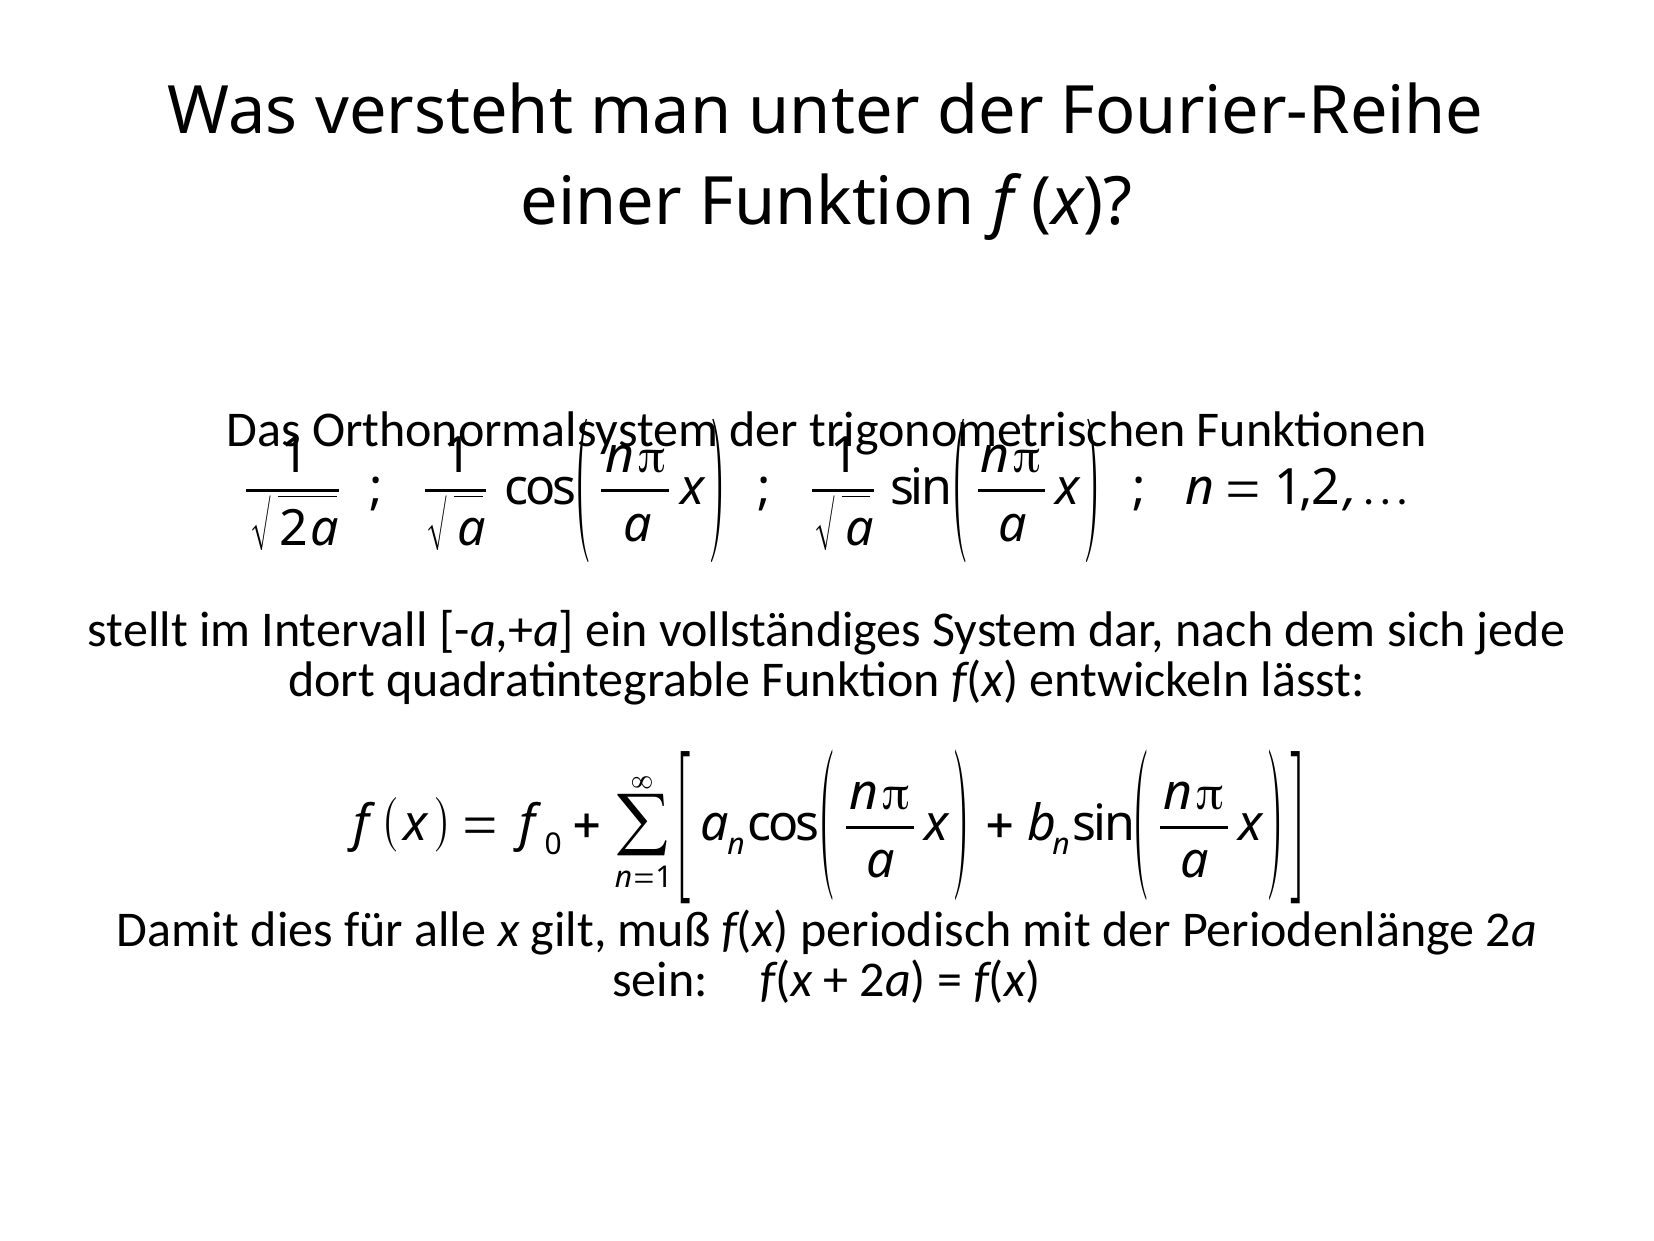

# Was versteht man unter der Fourier-Reihe einer Funktion f (x)?
Das Orthonormalsystem der trigonometrischen Funktionen
stellt im Intervall [-a,+a] ein vollständiges System dar, nach dem sich jede dort quadratintegrable Funktion f(x) entwickeln lässt:
Damit dies für alle x gilt, muß f(x) periodisch mit der Periodenlänge 2a sein: 	f(x + 2a) = f(x)